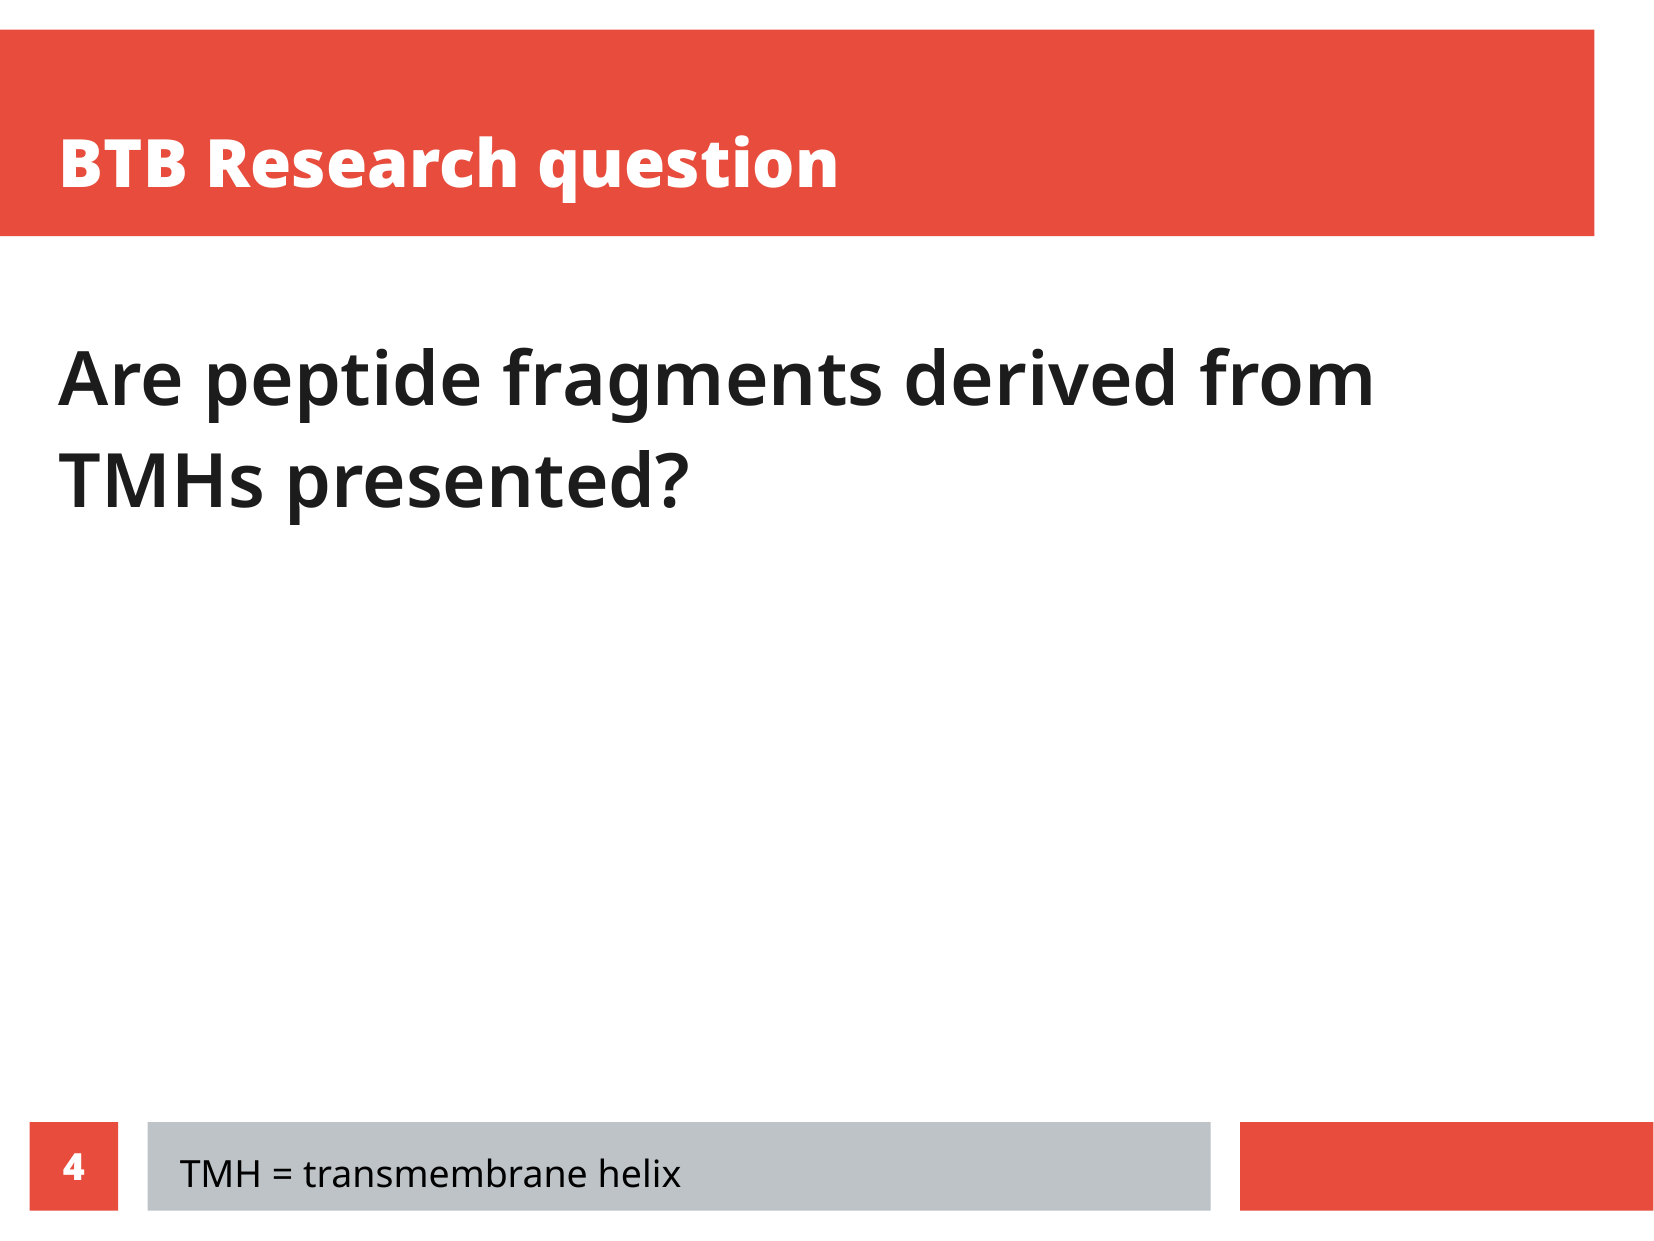

# BTB Research question
Are peptide fragments derived from TMHs presented?
4
TMH = transmembrane helix